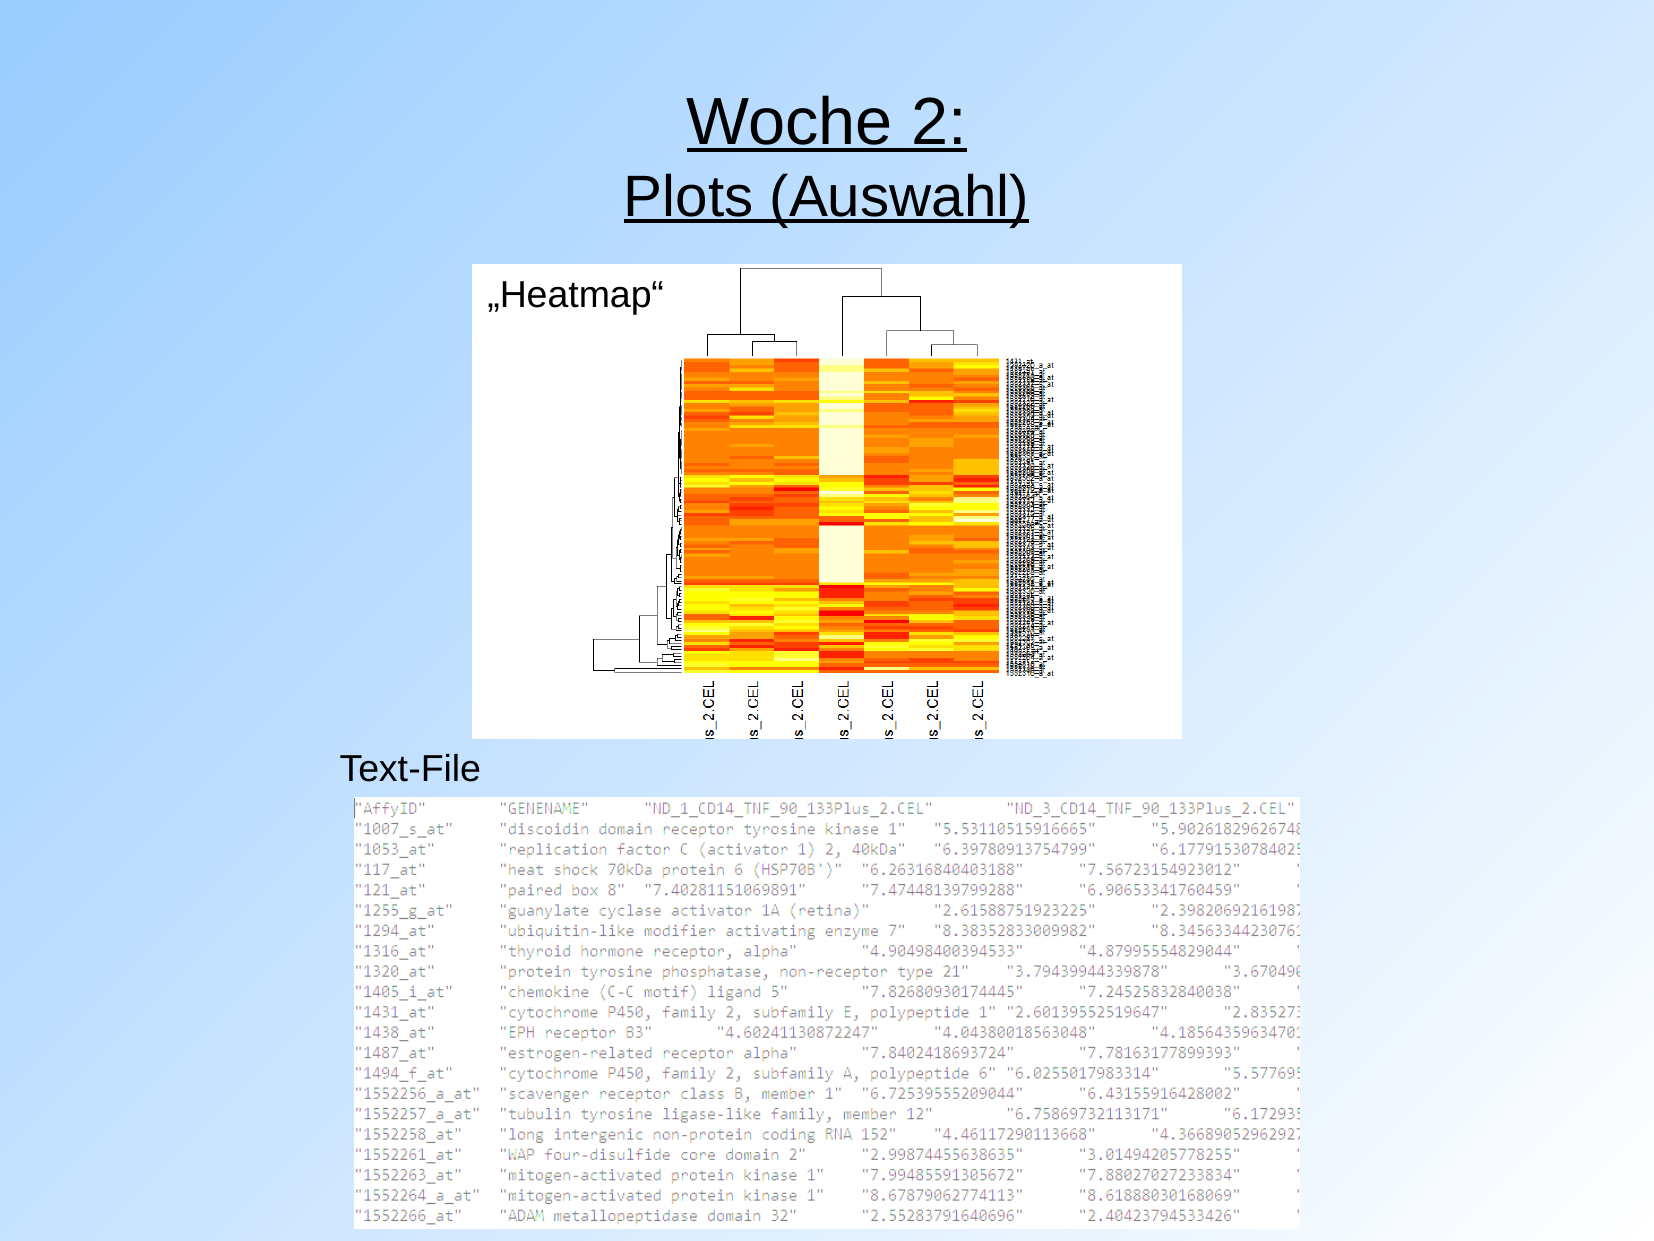

# Woche 2: Plots (Auswahl)
„Heatmap“
Text-File